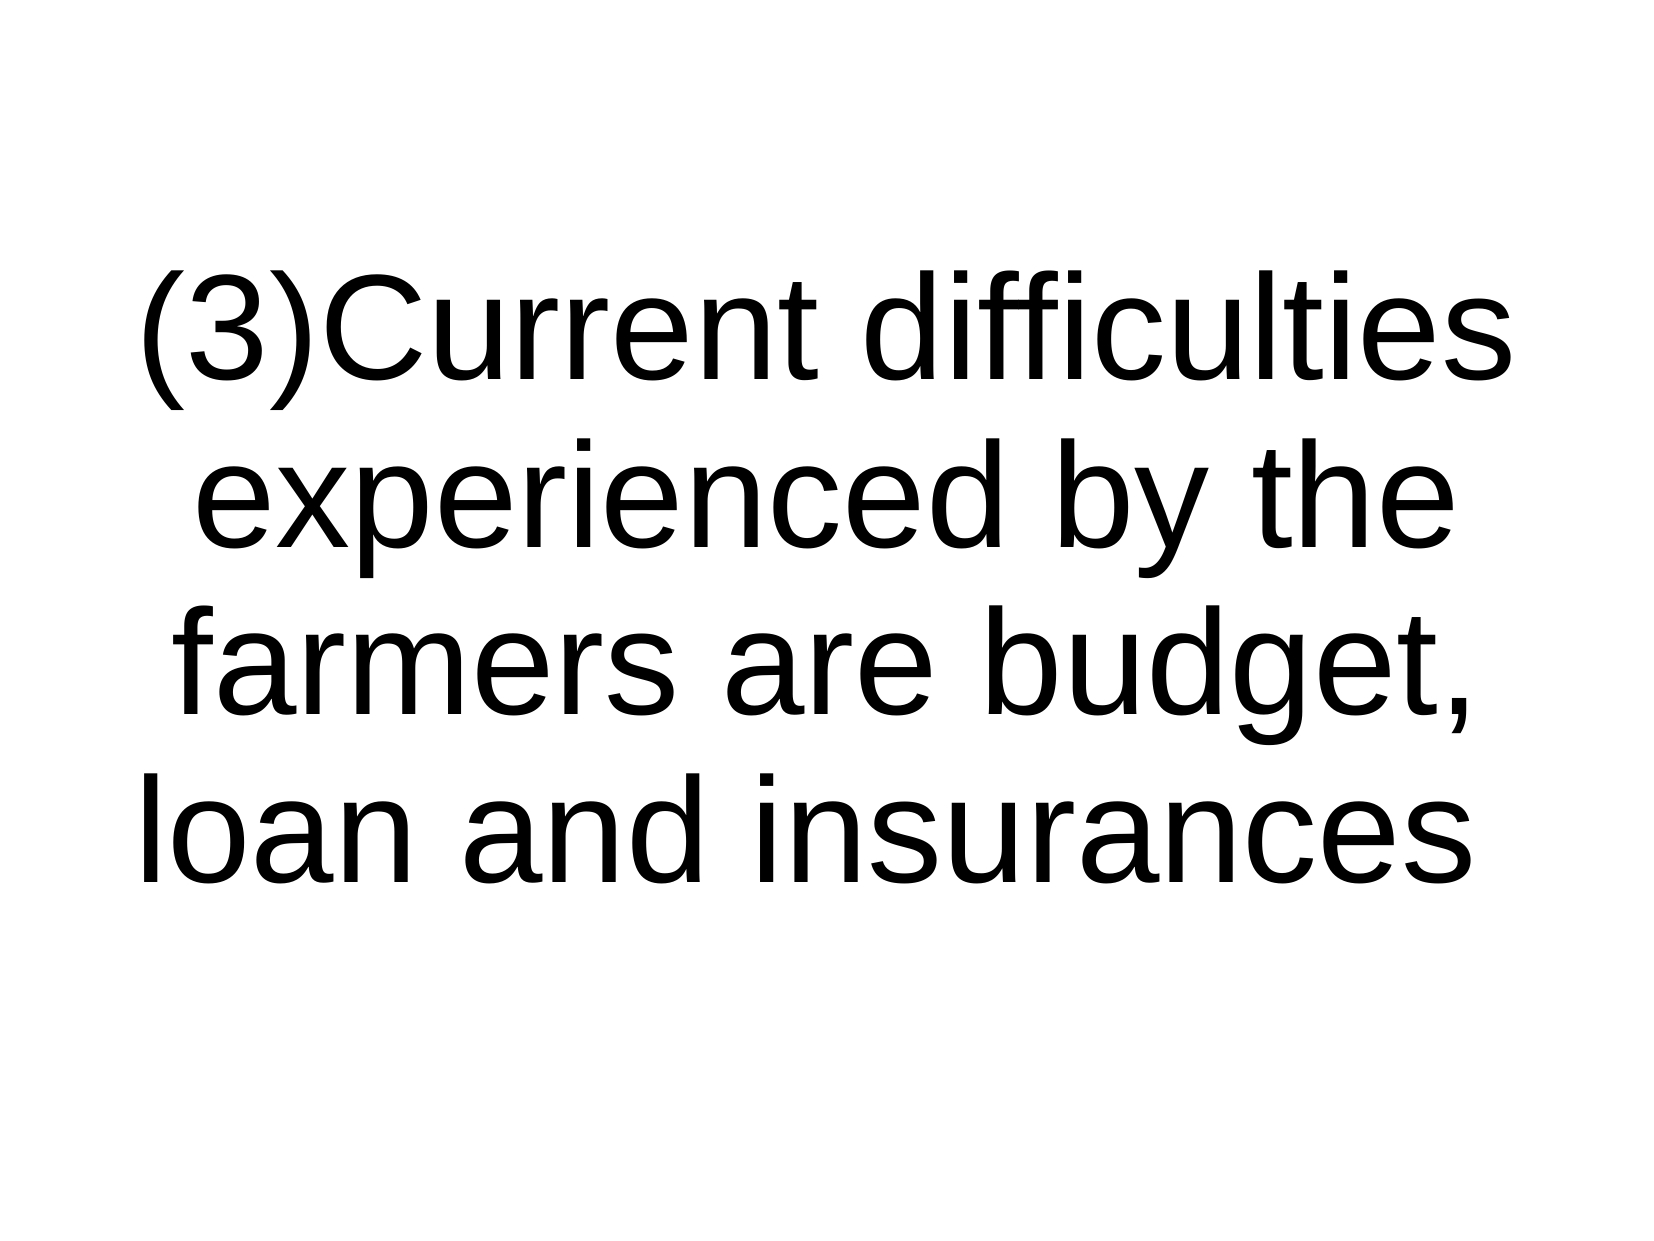

# (3)Current difficulties experienced by the farmers are budget, loan and insurances